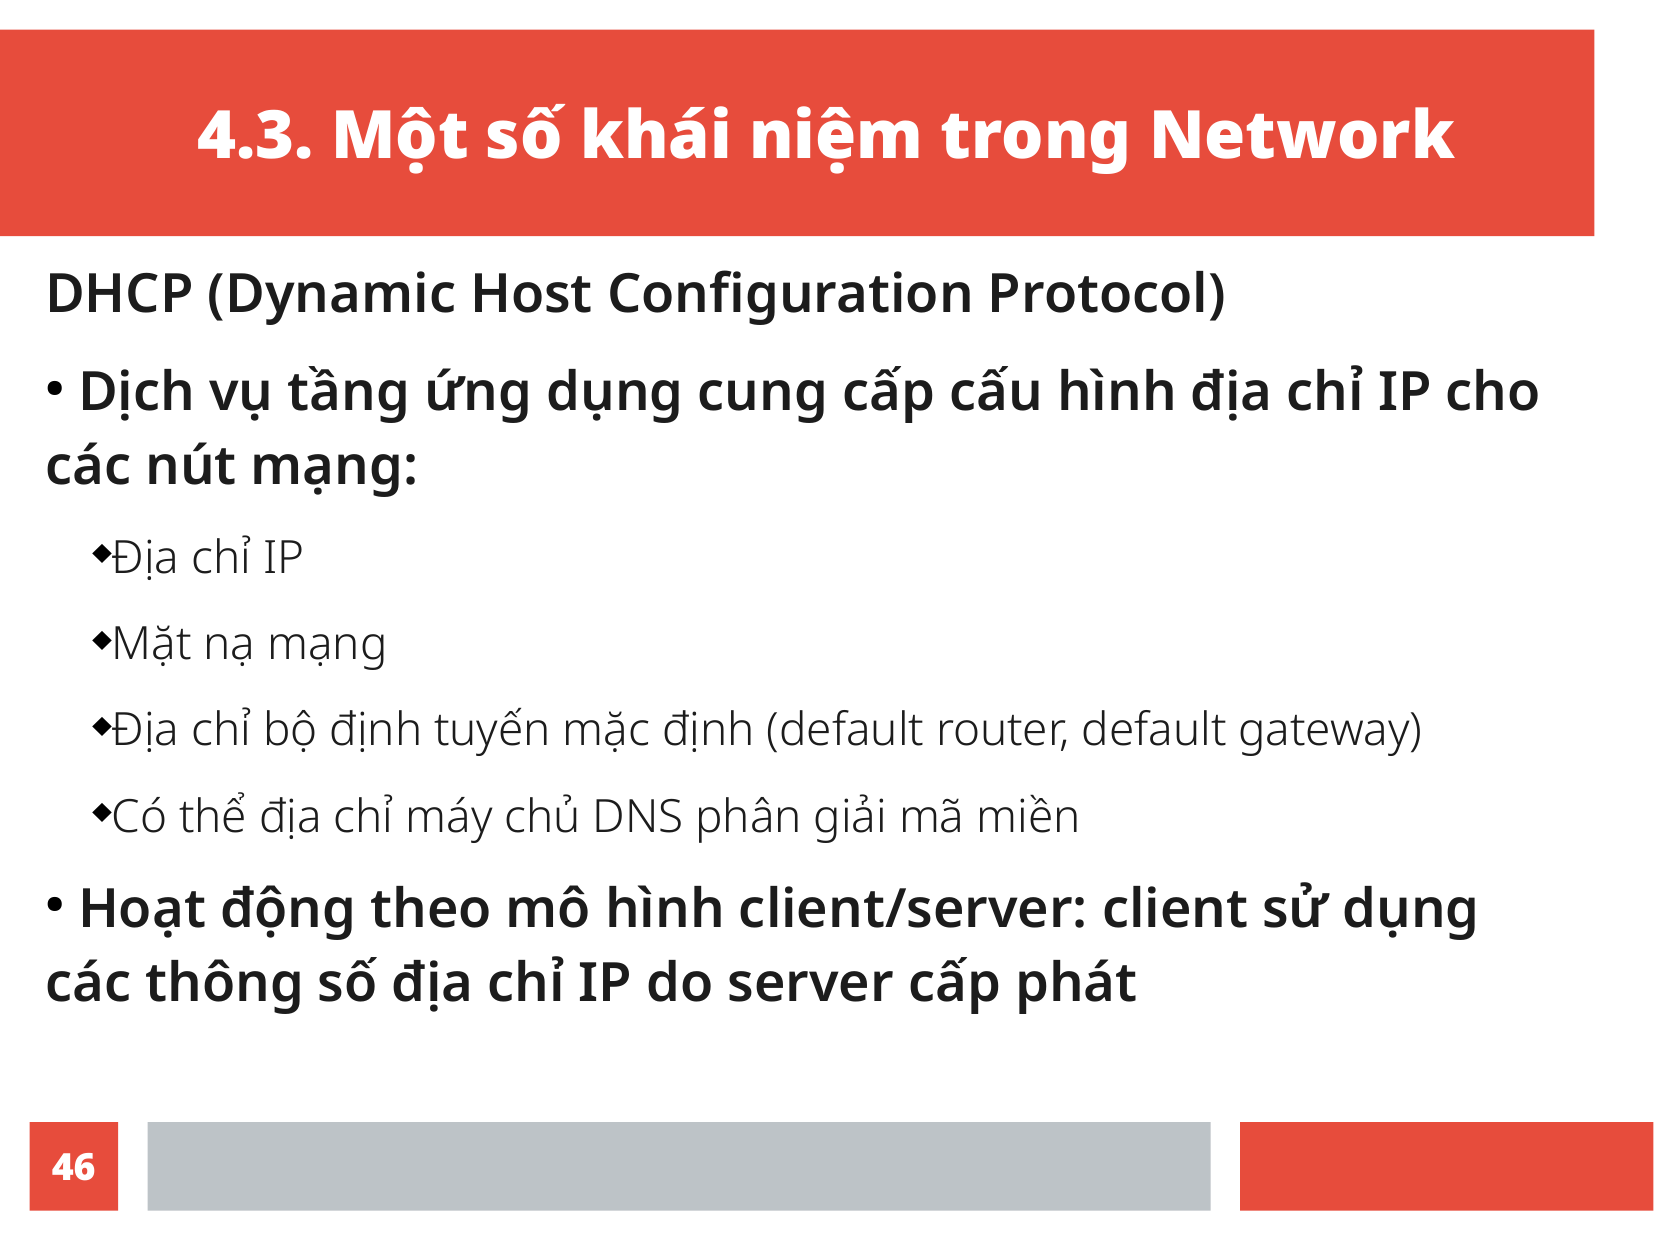

# 4.3. Một số khái niệm trong Network
DHCP (Dynamic Host Configuration Protocol)
 Dịch vụ tầng ứng dụng cung cấp cấu hình địa chỉ IP cho các nút mạng:
Địa chỉ IP
Mặt nạ mạng
Địa chỉ bộ định tuyến mặc định (default router, default gateway)
Có thể địa chỉ máy chủ DNS phân giải mã miền
 Hoạt động theo mô hình client/server: client sử dụng các thông số địa chỉ IP do server cấp phát
46